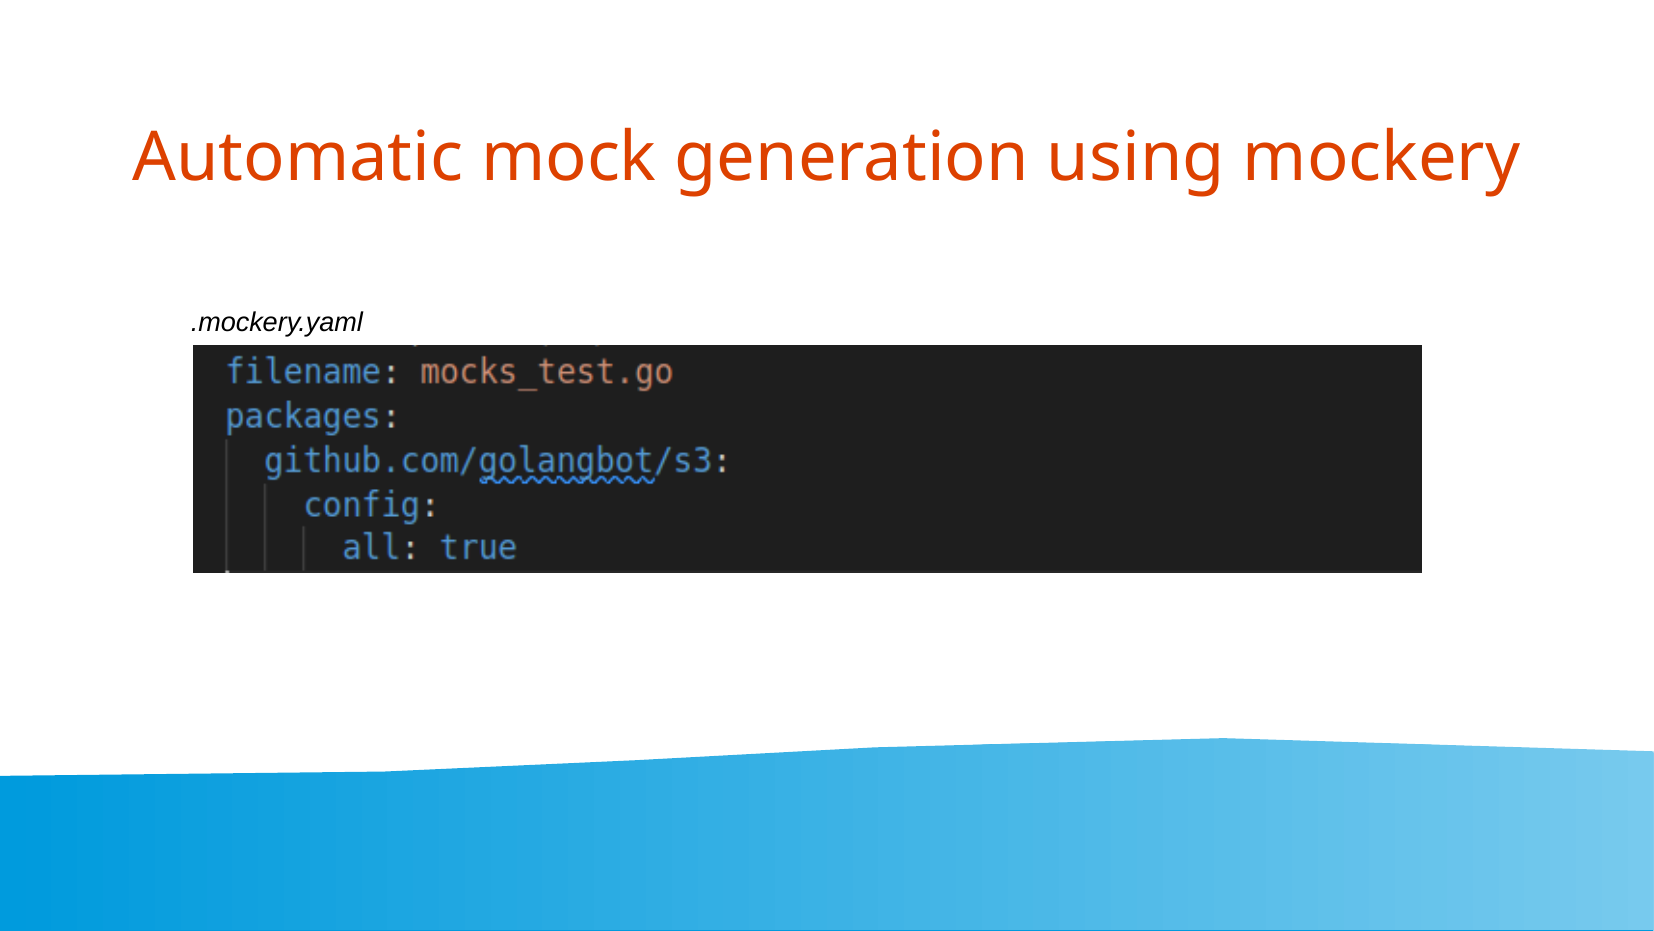

# Automatic mock generation using mockery
.mockery.yaml